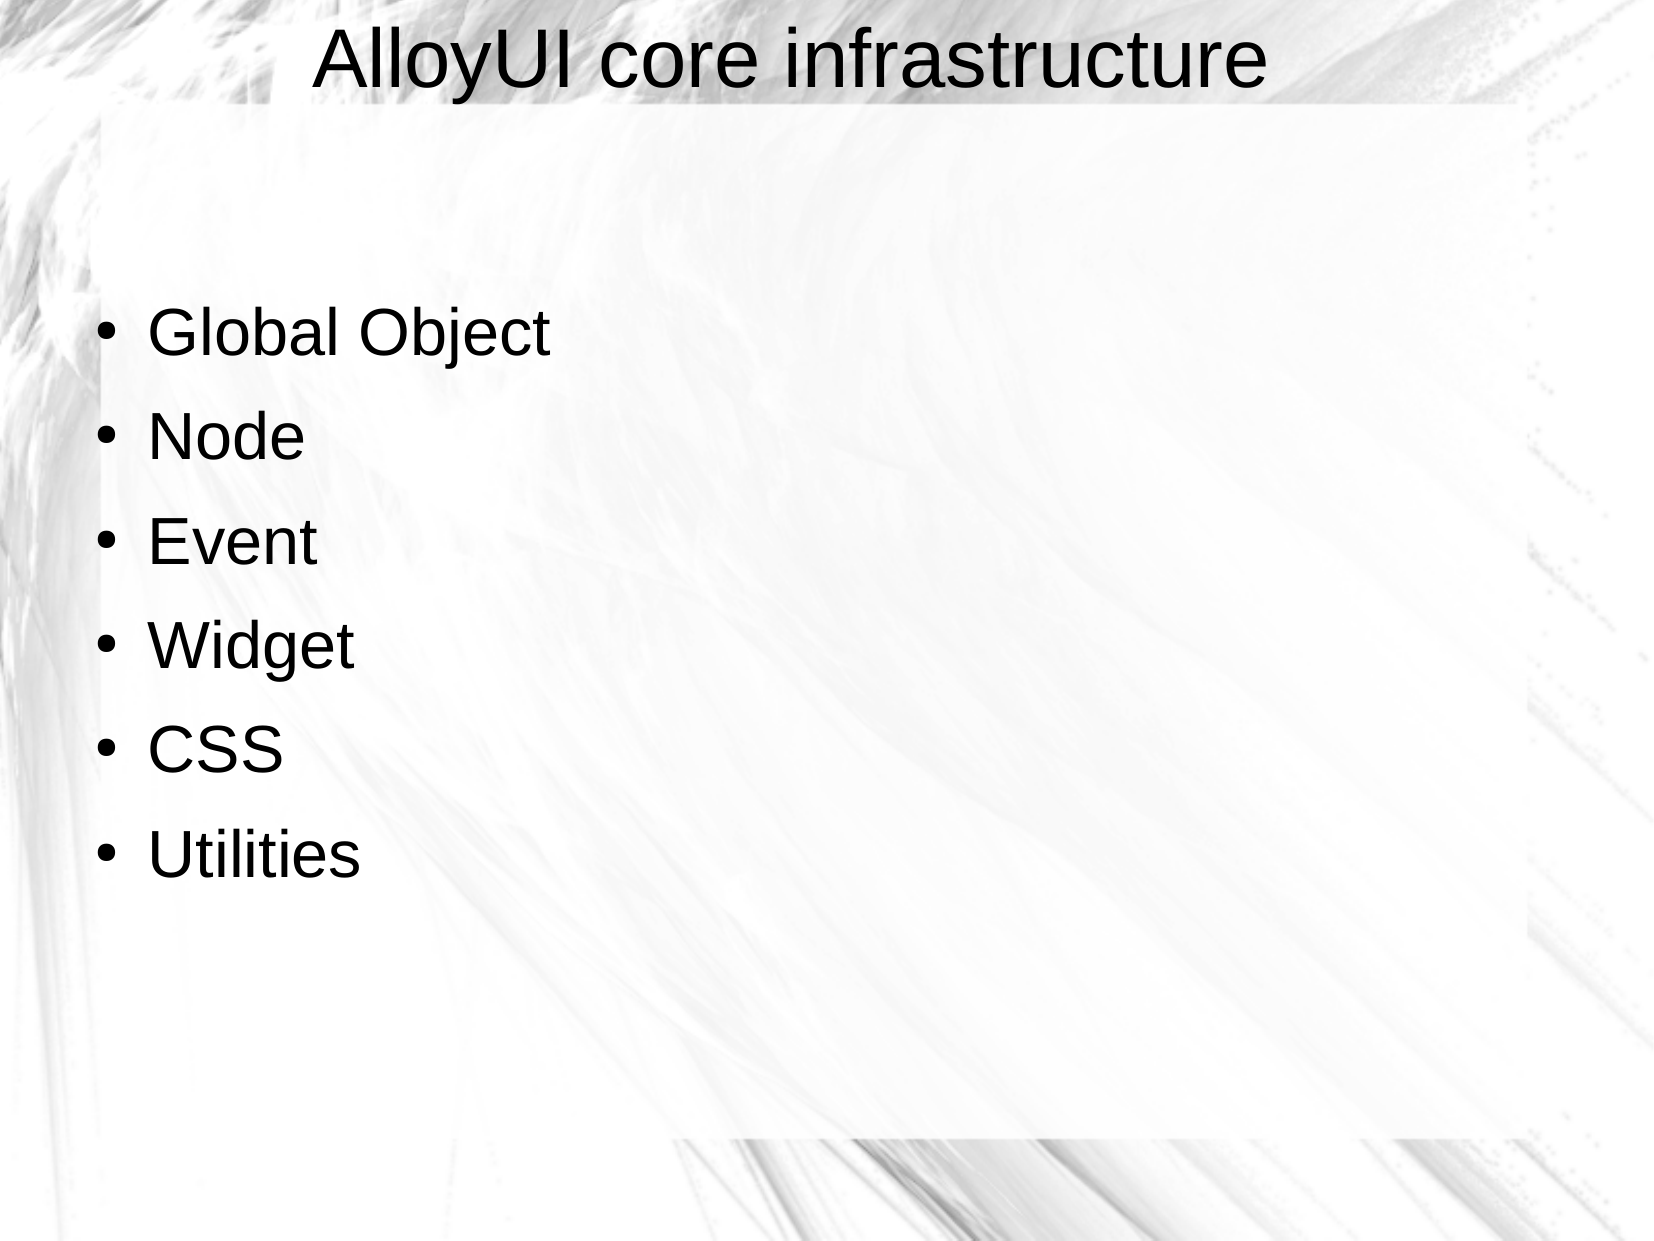

# AlloyUI core infrastructure
Global Object
Node
Event
Widget
CSS
Utilities